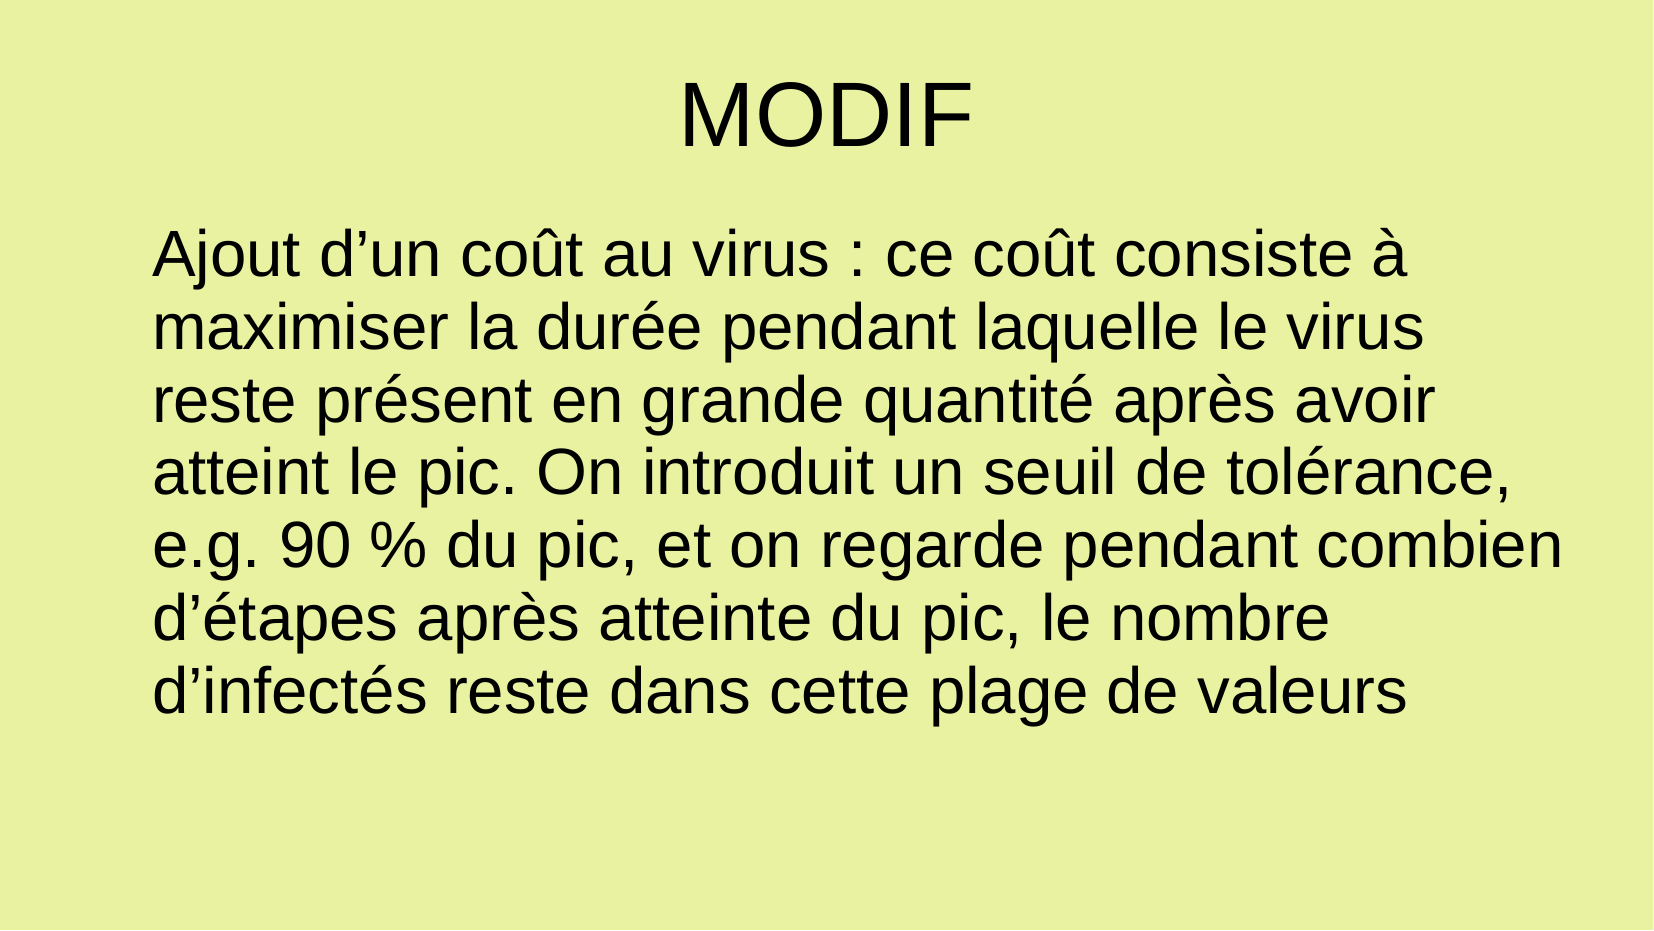

# MODIF
Ajout d’un coût au virus : ce coût consiste à maximiser la durée pendant laquelle le virus reste présent en grande quantité après avoir atteint le pic. On introduit un seuil de tolérance, e.g. 90 % du pic, et on regarde pendant combien d’étapes après atteinte du pic, le nombre d’infectés reste dans cette plage de valeurs